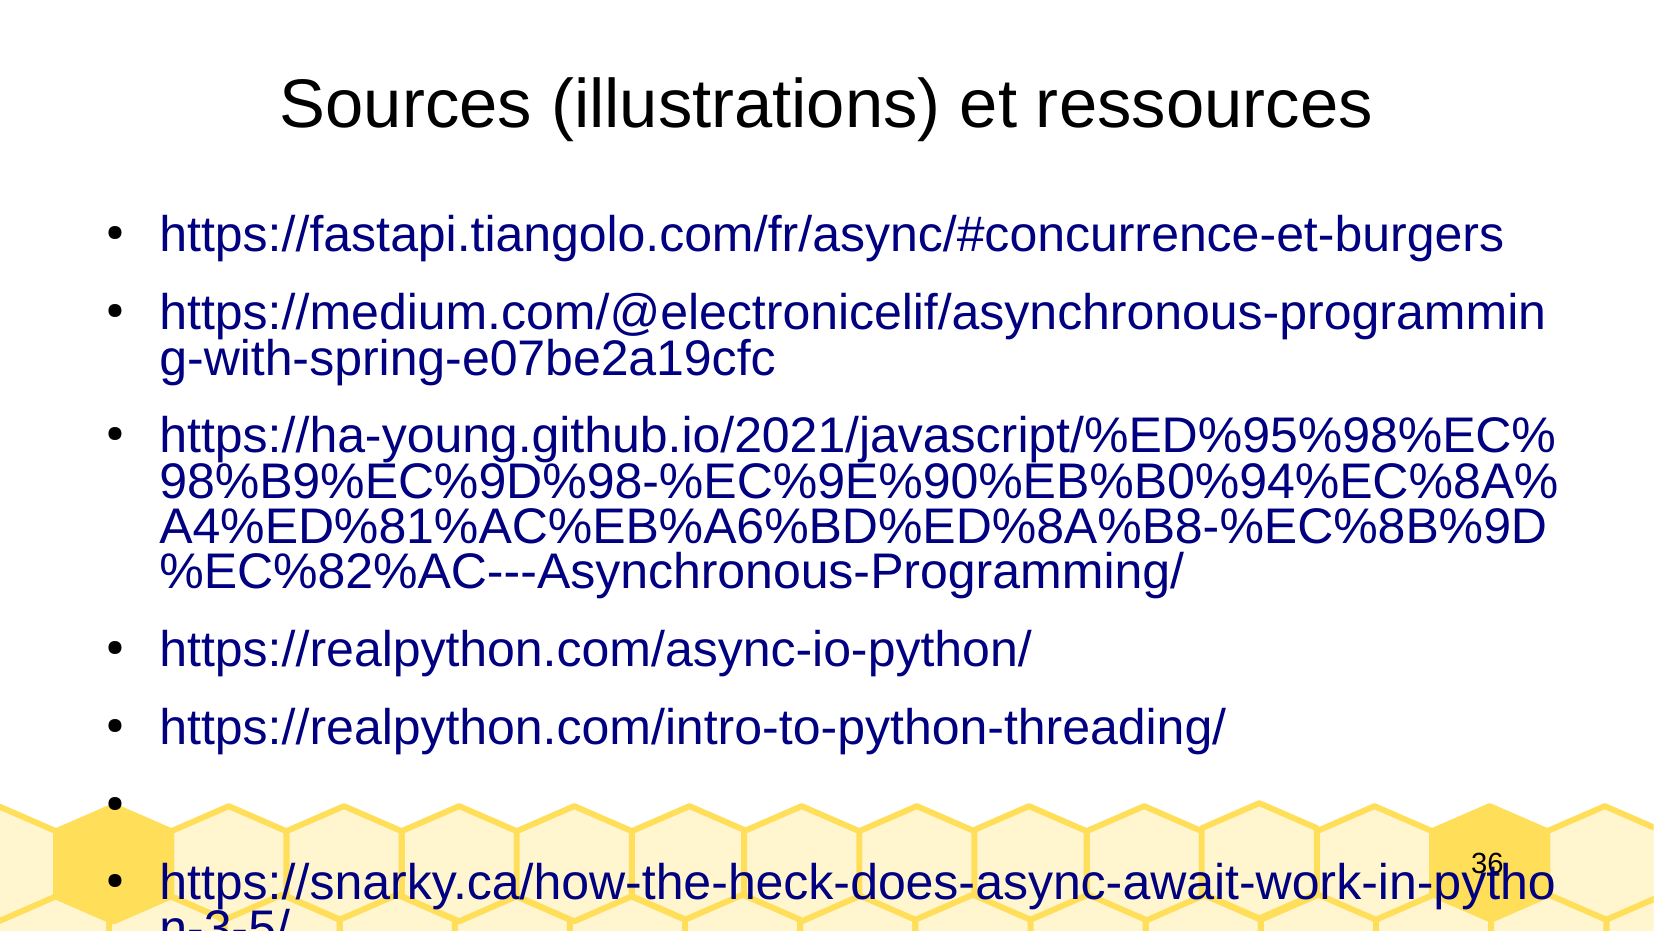

# Sources (illustrations) et ressources
https://fastapi.tiangolo.com/fr/async/#concurrence-et-burgers
https://medium.com/@electronicelif/asynchronous-programming-with-spring-e07be2a19cfc
https://ha-young.github.io/2021/javascript/%ED%95%98%EC%98%B9%EC%9D%98-%EC%9E%90%EB%B0%94%EC%8A%A4%ED%81%AC%EB%A6%BD%ED%8A%B8-%EC%8B%9D%EC%82%AC---Asynchronous-Programming/
https://realpython.com/async-io-python/
https://realpython.com/intro-to-python-threading/
https://snarky.ca/how-the-heck-does-async-await-work-in-python-3-5/